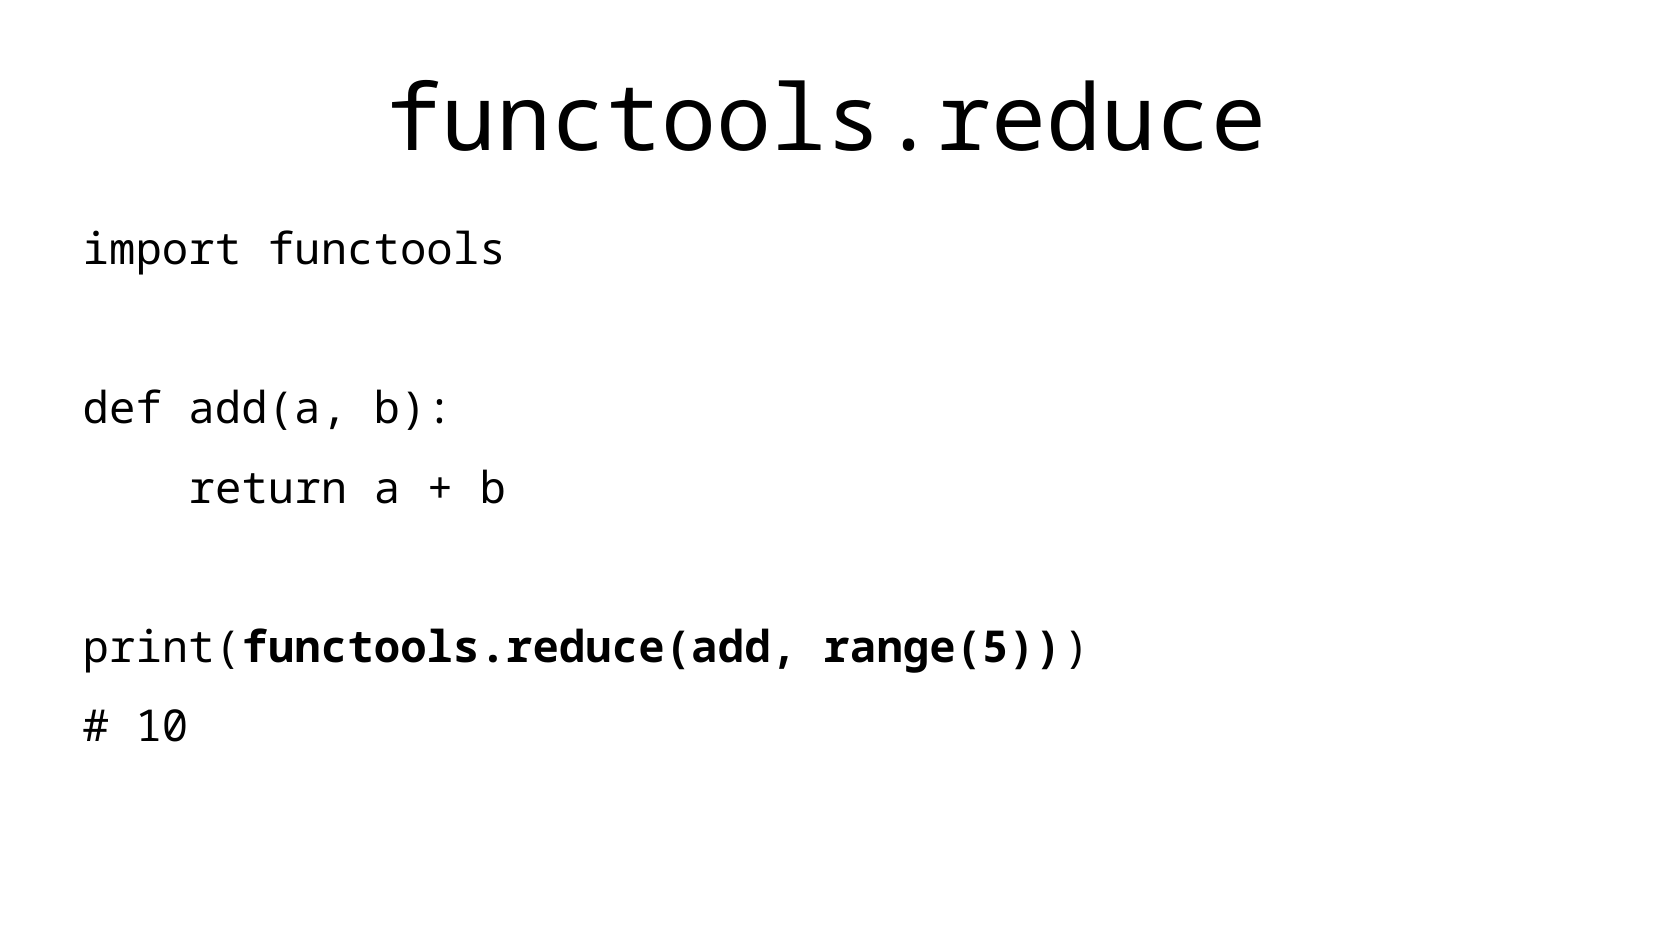

# functools.reduce
import functools
def add(a, b):
 return a + b
print(functools.reduce(add, range(5)))
# 10